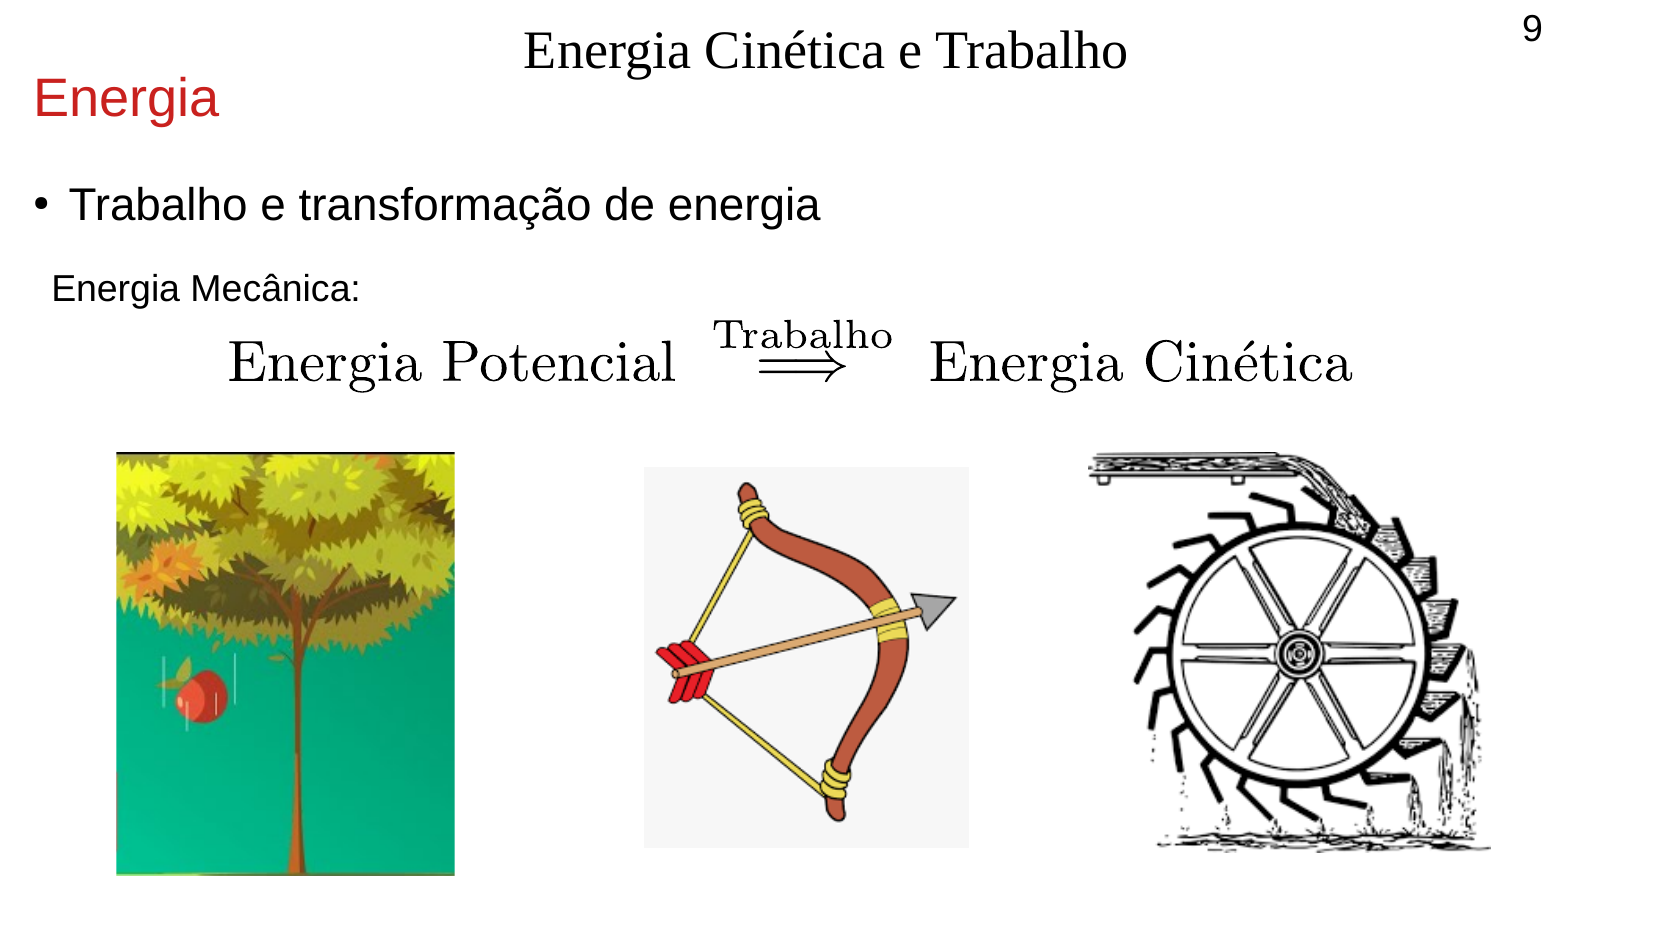

Energia Cinética e Trabalho
Energia
Trabalho e transformação de energia
Energia Mecânica: